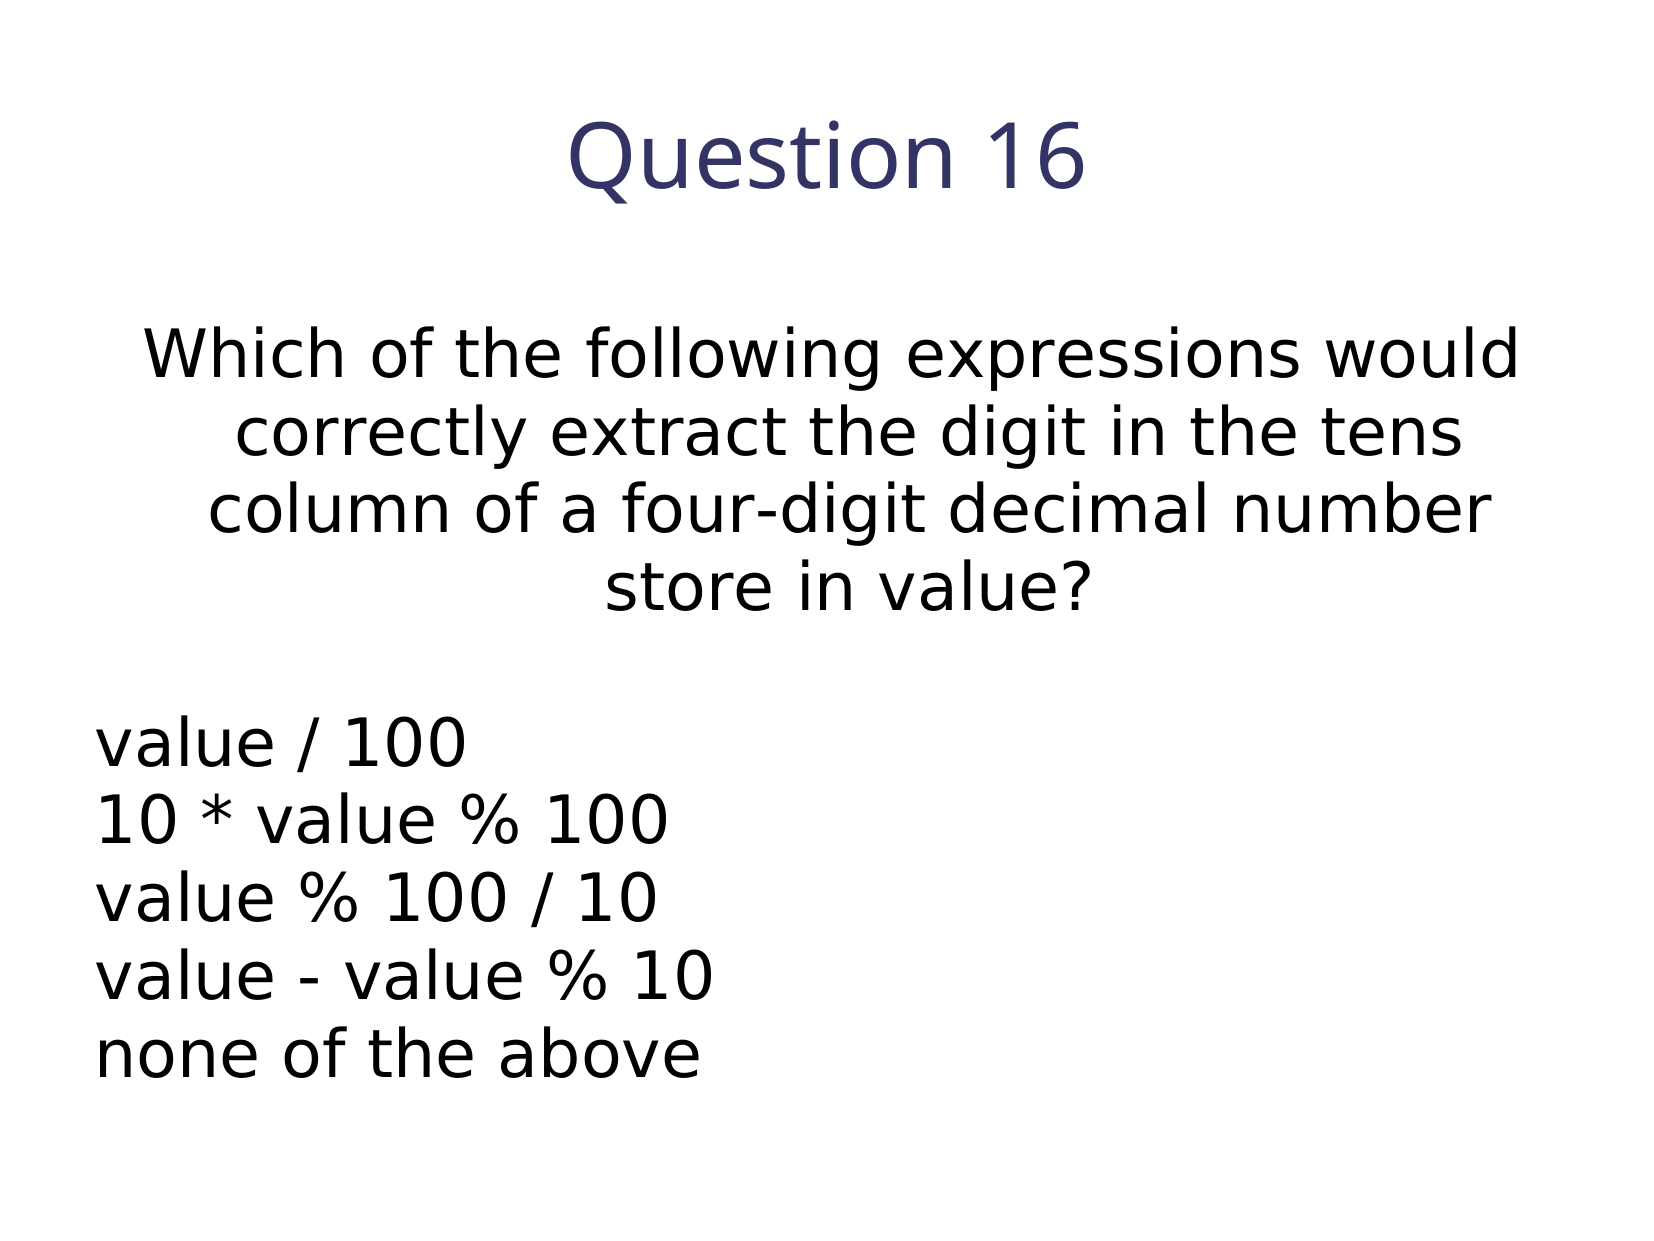

# Question
Which of the following expressions would correctly extract the digit in the tens column of a four-digit decimal number store in value?
value / 100
10 * value % 100
value % 100 / 10
value - value % 10
none of the above